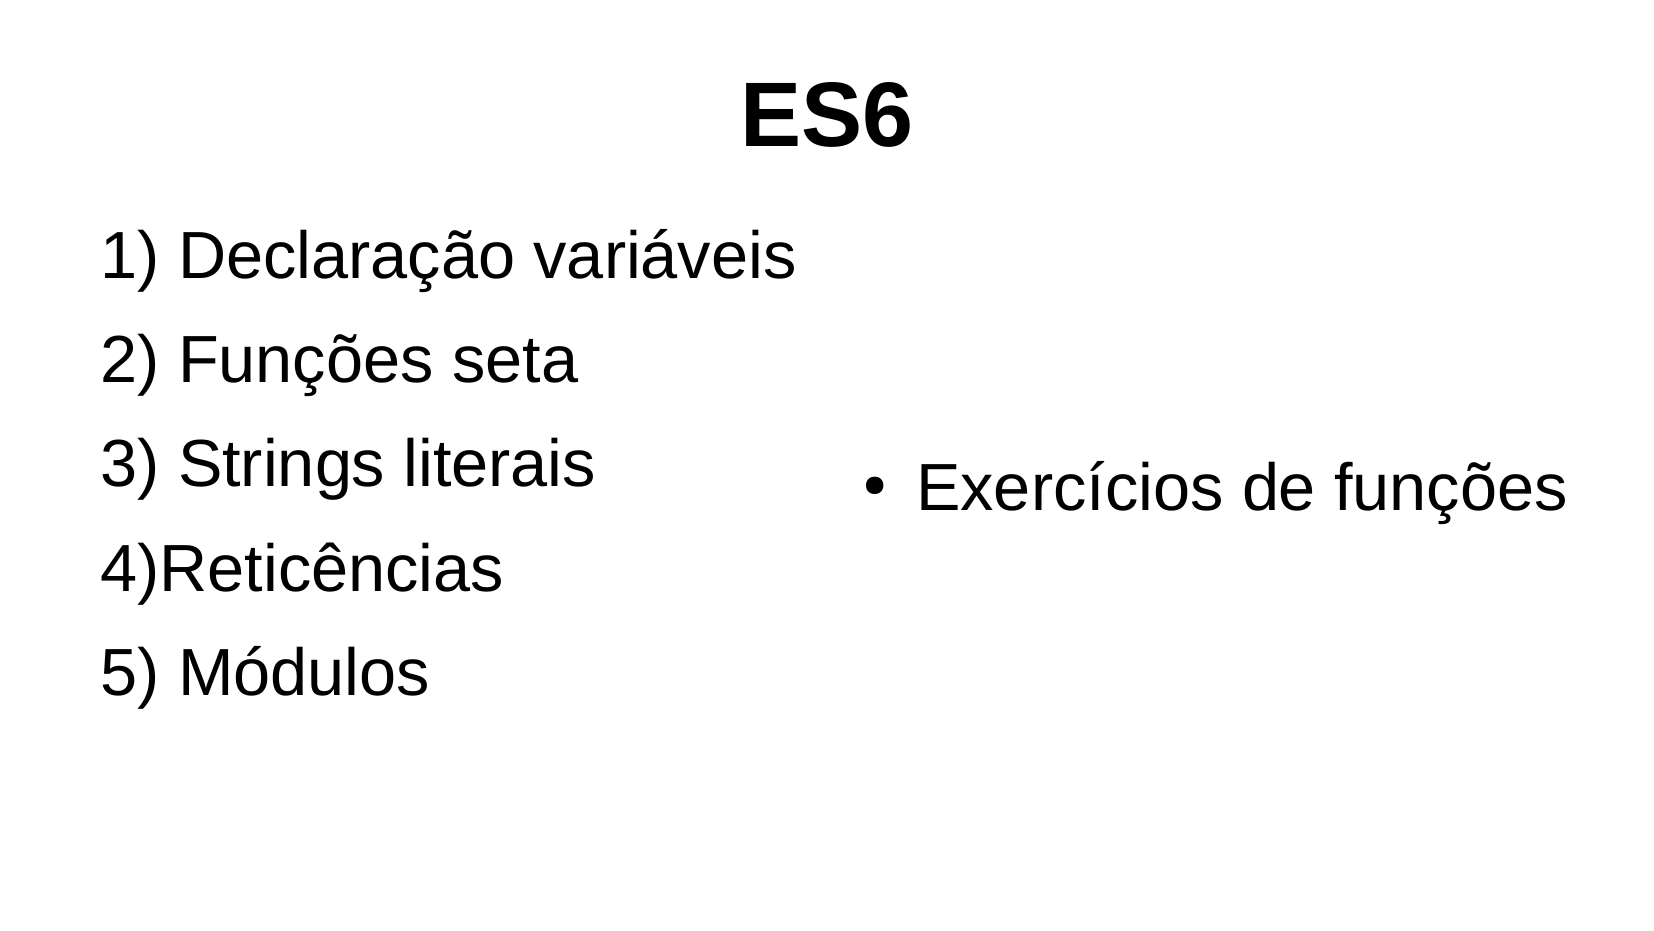

# ES6
 Declaração variáveis
 Funções seta
 Strings literais
Reticências
 Módulos
Exercícios de funções